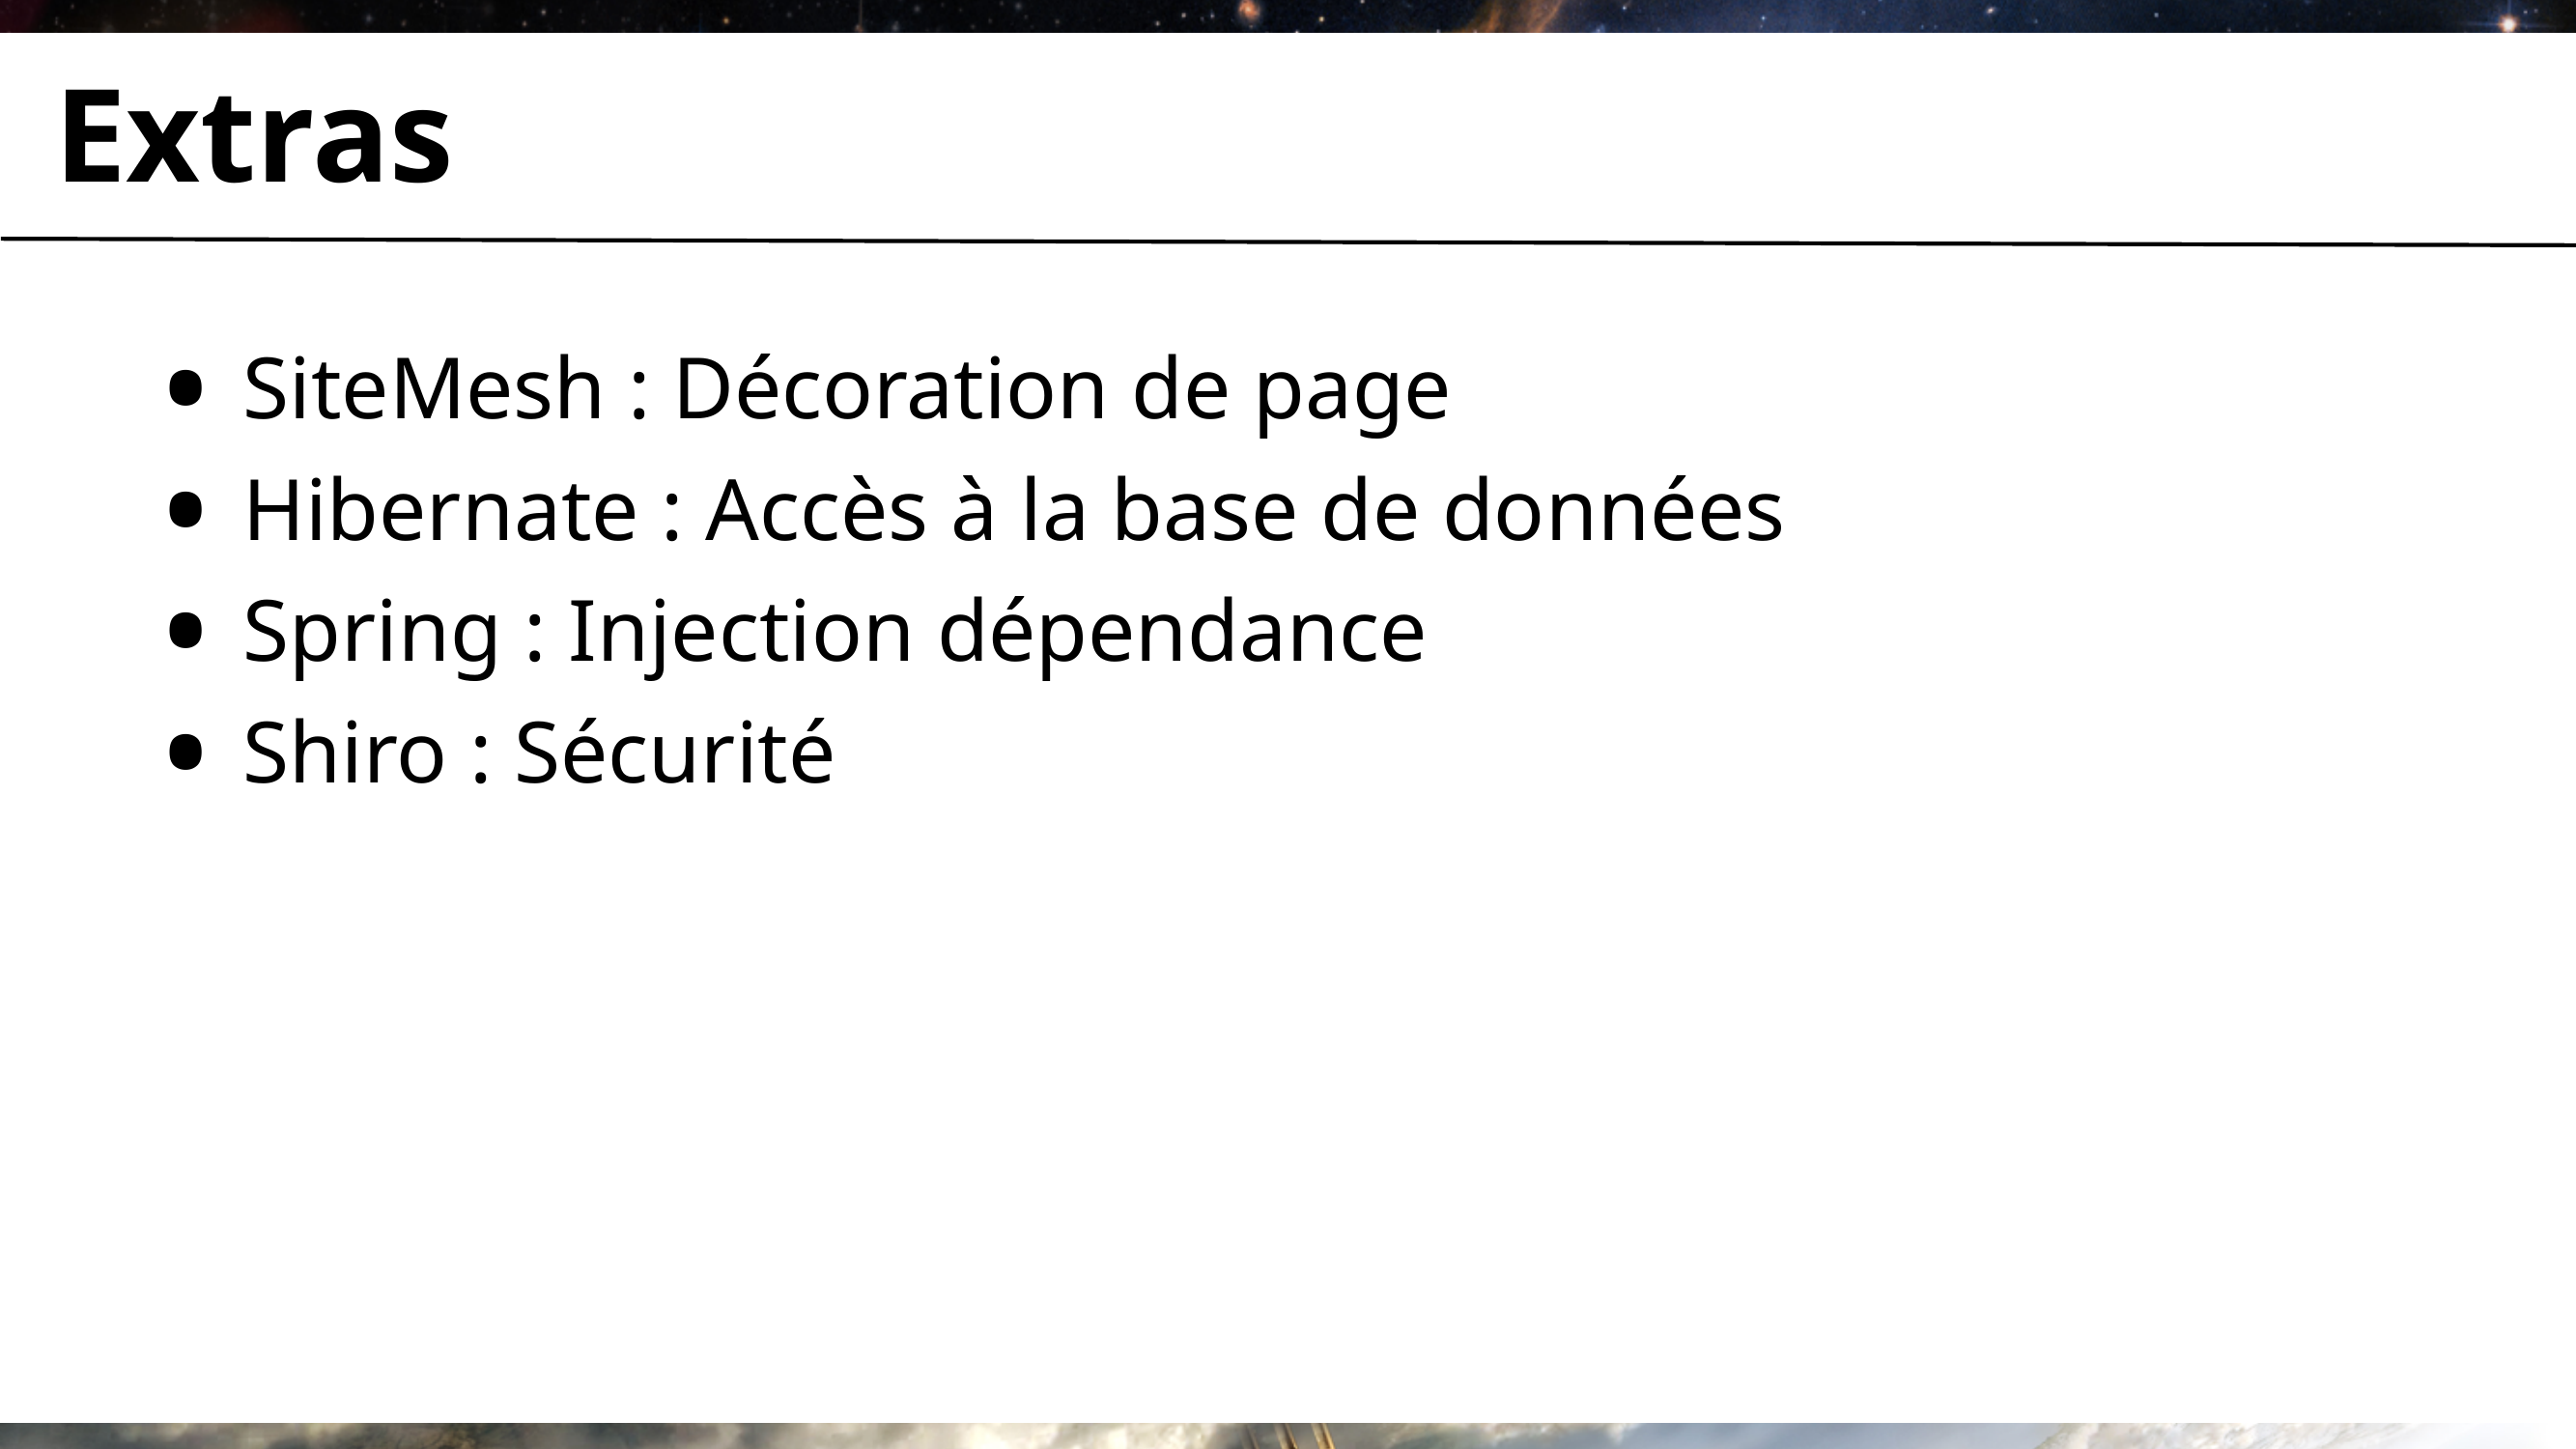

# Extras
SiteMesh : Décoration de page
Hibernate : Accès à la base de données
Spring : Injection dépendance
Shiro : Sécurité